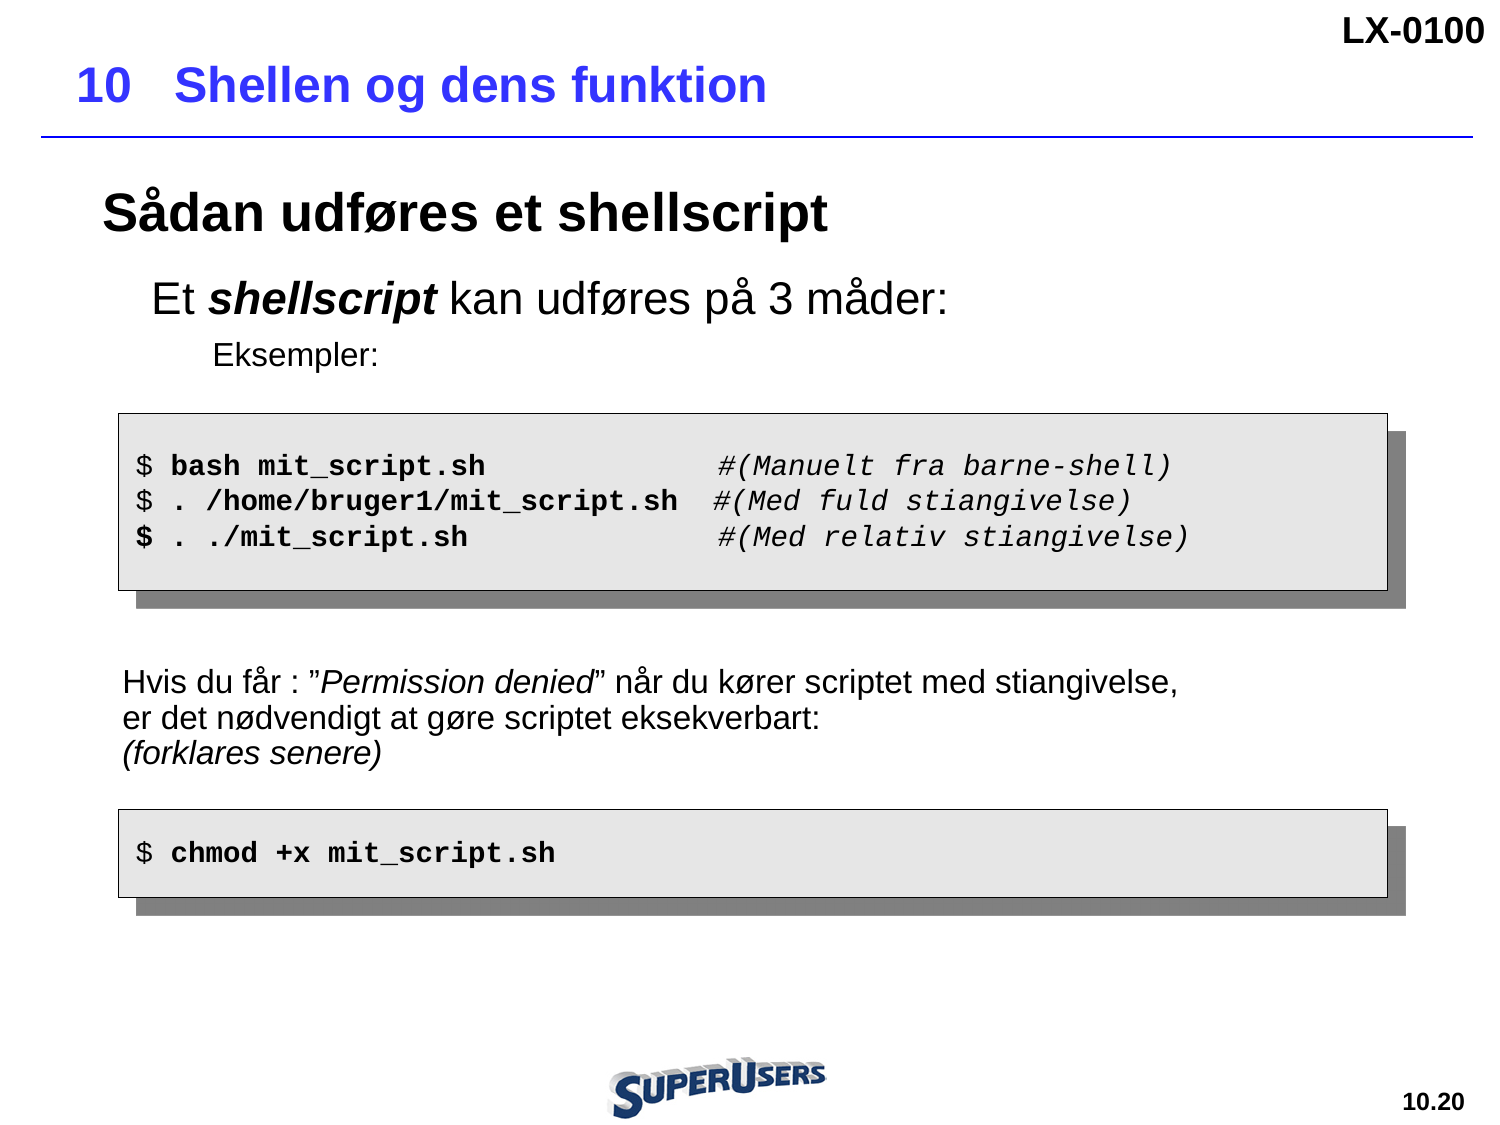

# 10 Shellen og dens funktion
Sådan udføres et shellscript
Et shellscript kan udføres på 3 måder:
Eksempler:
 $ bash mit_script.sh 		#(Manuelt fra barne-shell)
 $ . /home/bruger1/mit_script.sh #(Med fuld stiangivelse)
 $ . ./mit_script.sh 		#(Med relativ stiangivelse)
Hvis du får : ”Permission denied” når du kører scriptet med stiangivelse,
er det nødvendigt at gøre scriptet eksekverbart:
(forklares senere)
 $ chmod +x mit_script.sh